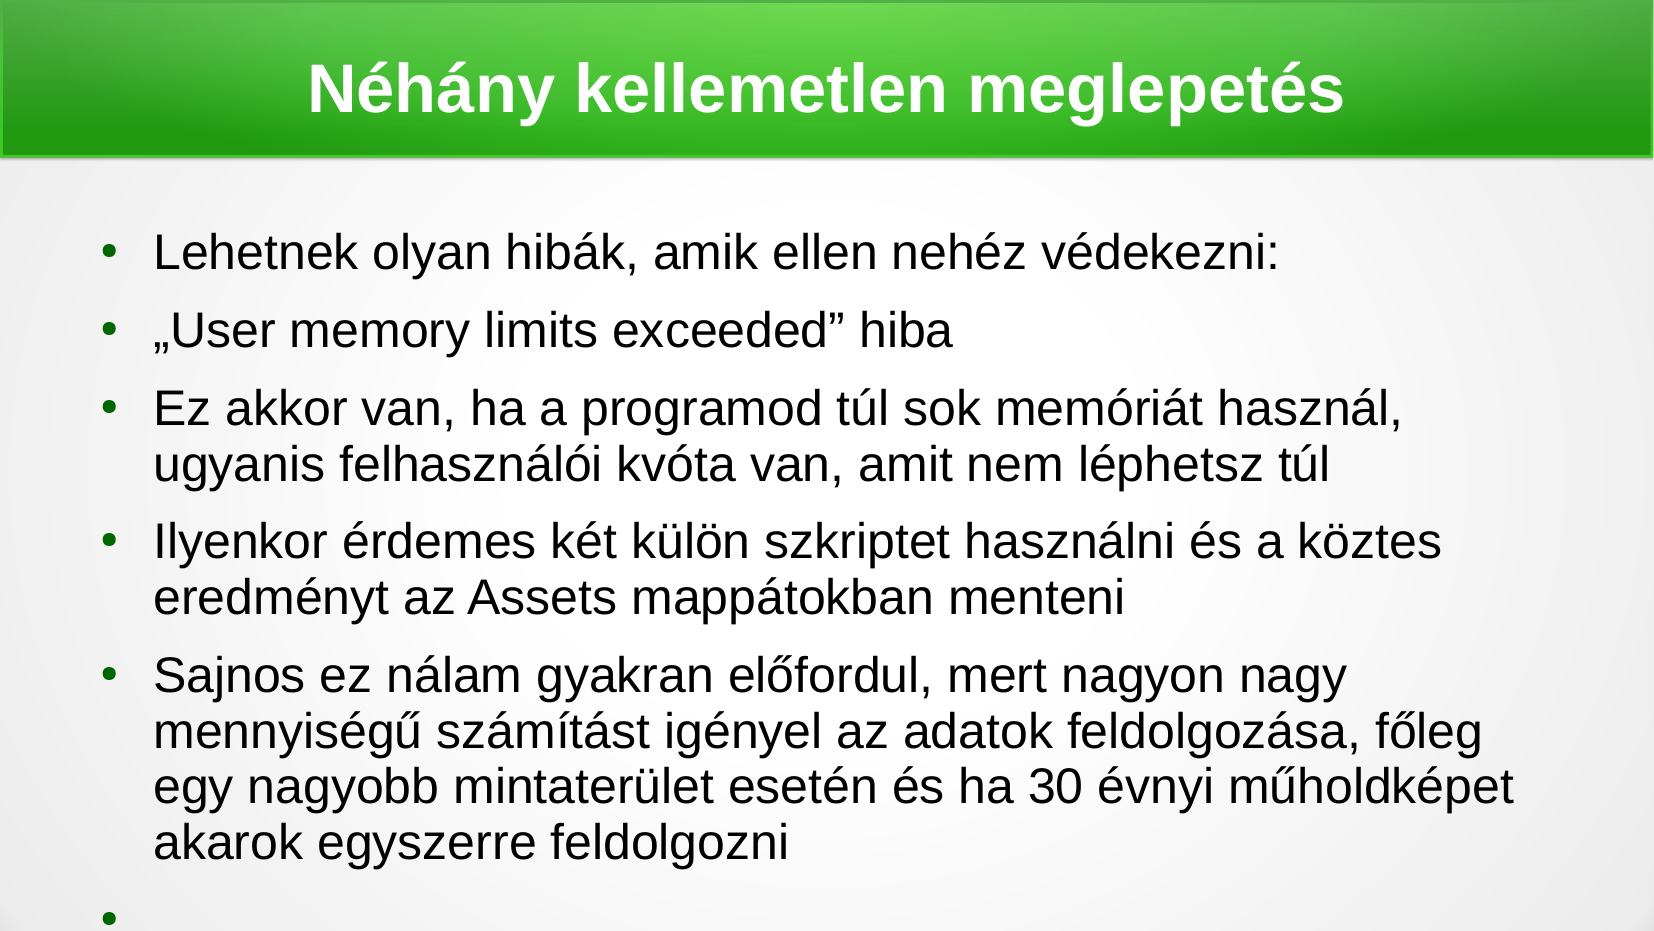

# Néhány kellemetlen meglepetés
Lehetnek olyan hibák, amik ellen nehéz védekezni:
„User memory limits exceeded” hiba
Ez akkor van, ha a programod túl sok memóriát használ, ugyanis felhasználói kvóta van, amit nem léphetsz túl
Ilyenkor érdemes két külön szkriptet használni és a köztes eredményt az Assets mappátokban menteni
Sajnos ez nálam gyakran előfordul, mert nagyon nagy mennyiségű számítást igényel az adatok feldolgozása, főleg egy nagyobb mintaterület esetén és ha 30 évnyi műholdképet akarok egyszerre feldolgozni